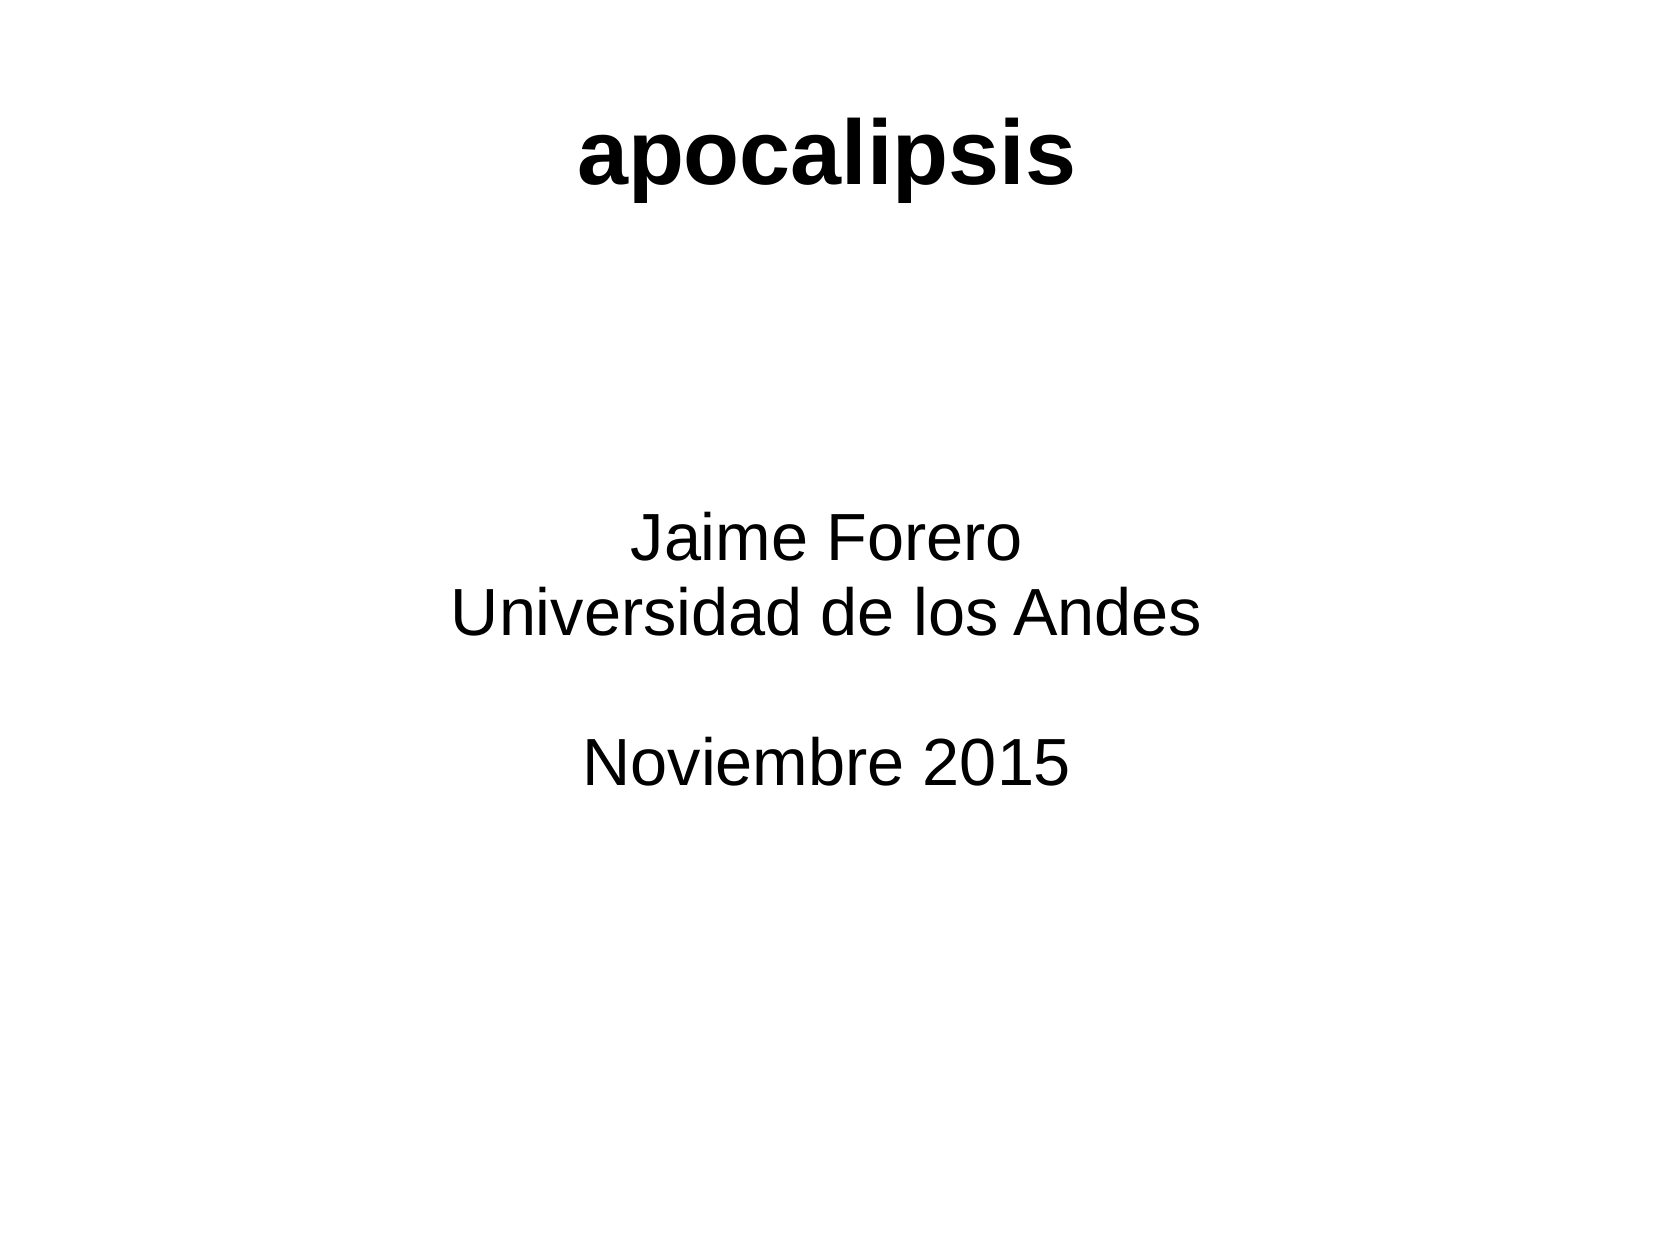

# apocalipsis
Jaime Forero
Universidad de los Andes
Noviembre 2015